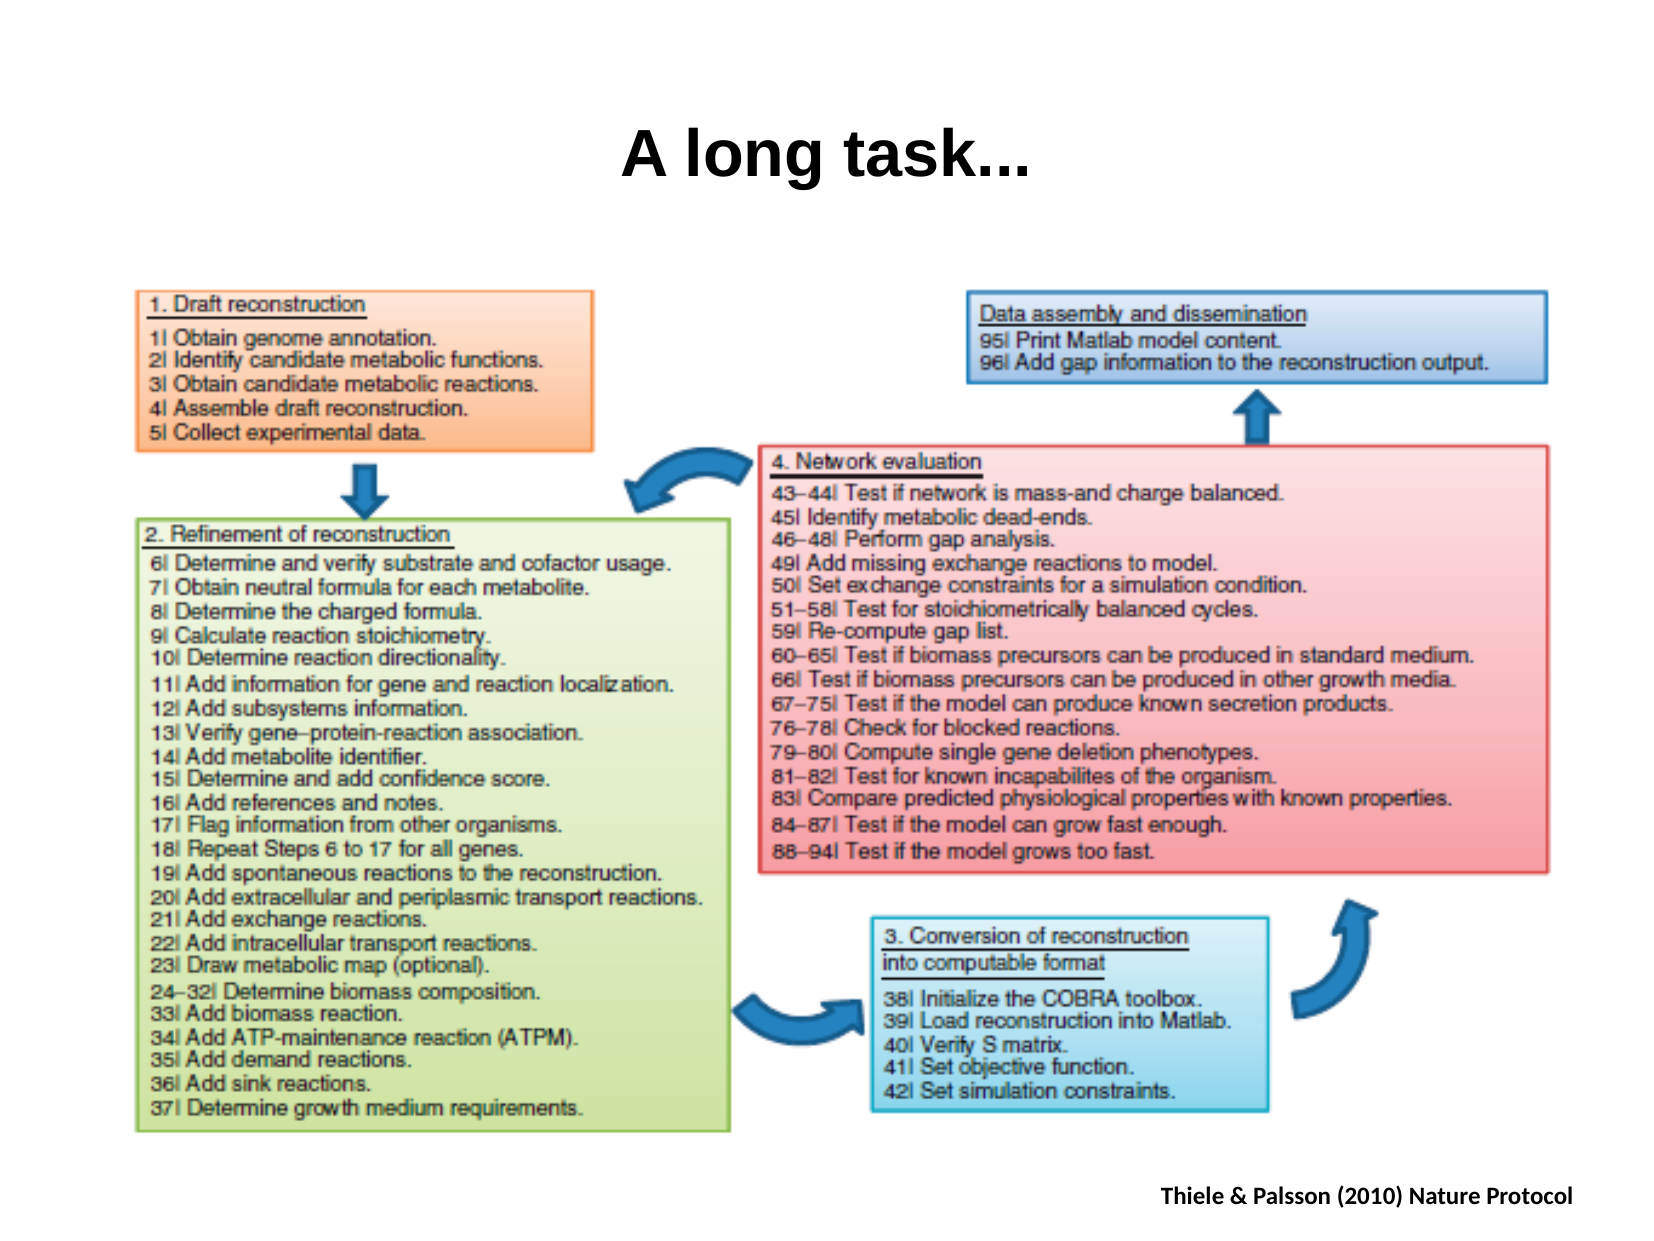

# A long task...
Thiele & Palsson (2010) Nature Protocol